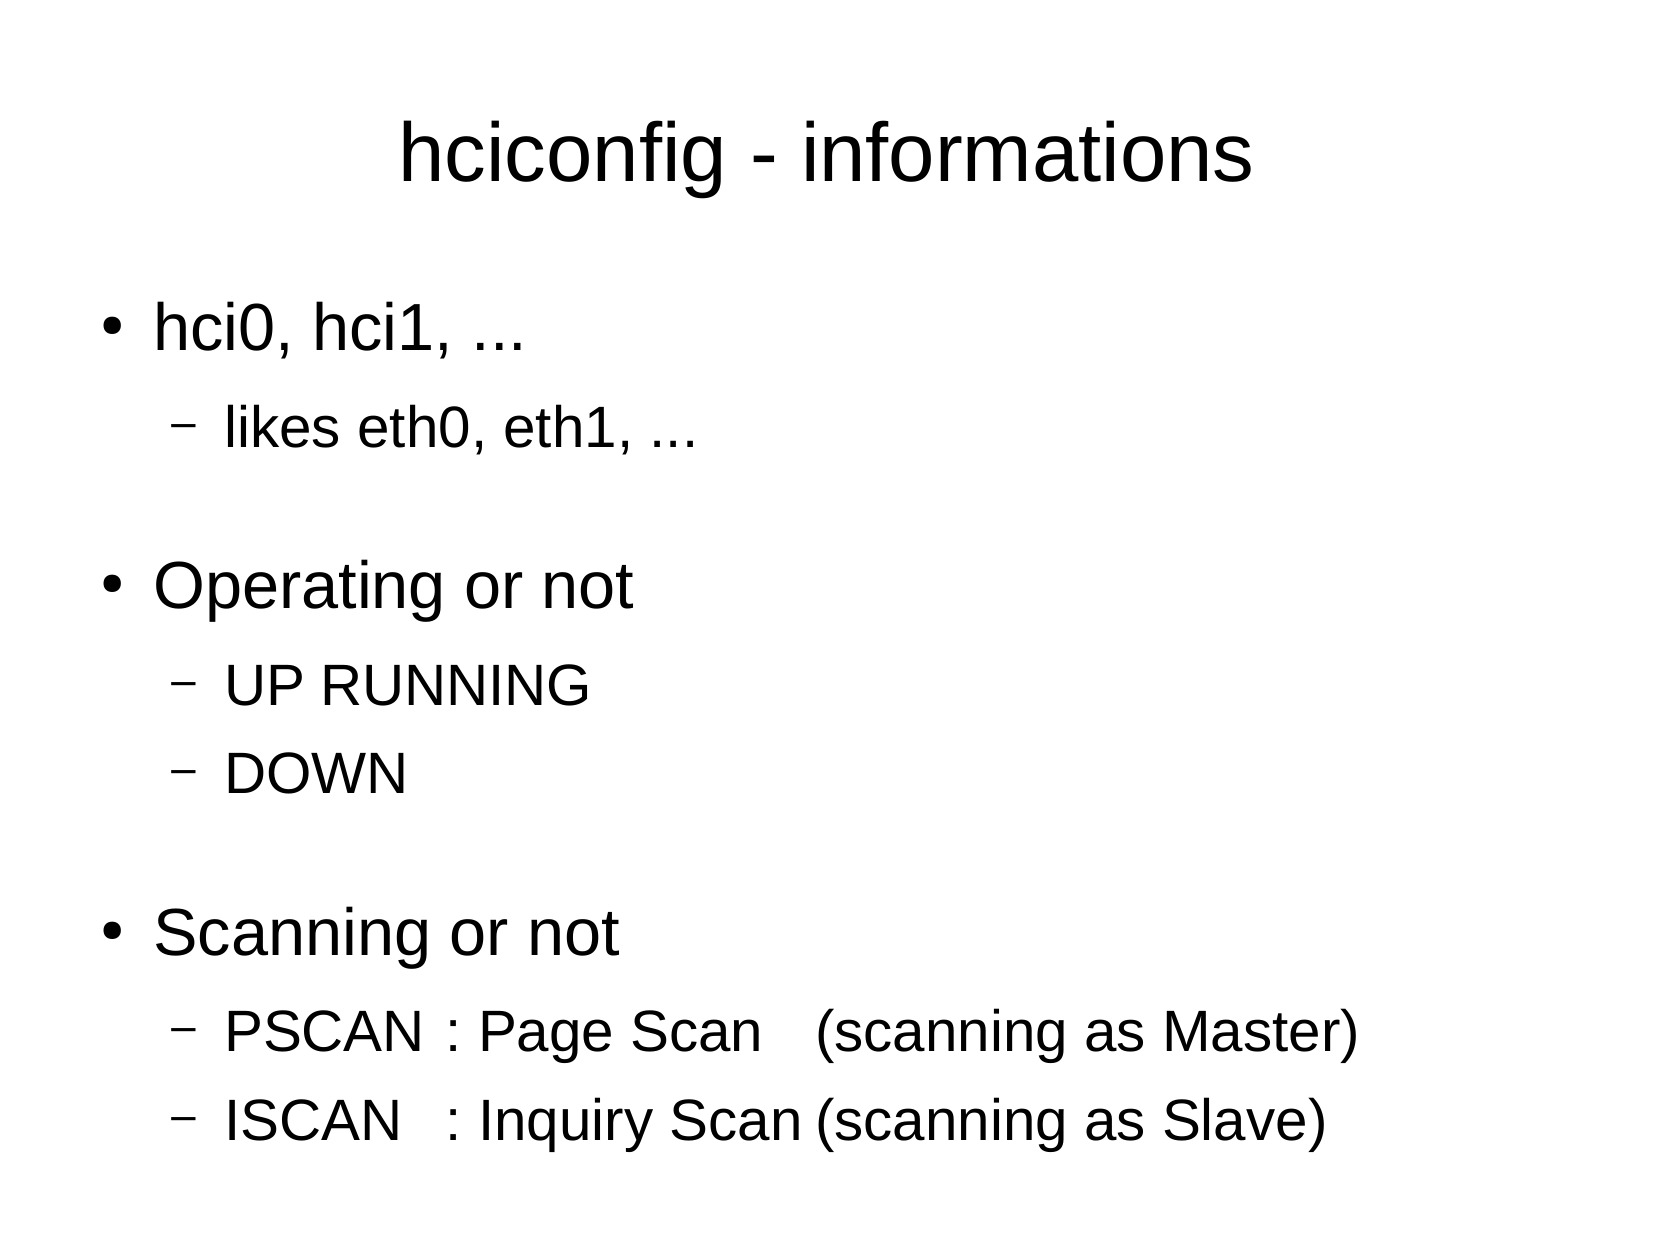

# hciconfig - informations
hci0, hci1, ...
likes eth0, eth1, ...
Operating or not
UP RUNNING
DOWN
Scanning or not
PSCAN	: Page Scan	(scanning as Master)
ISCAN	: Inquiry Scan	(scanning as Slave)